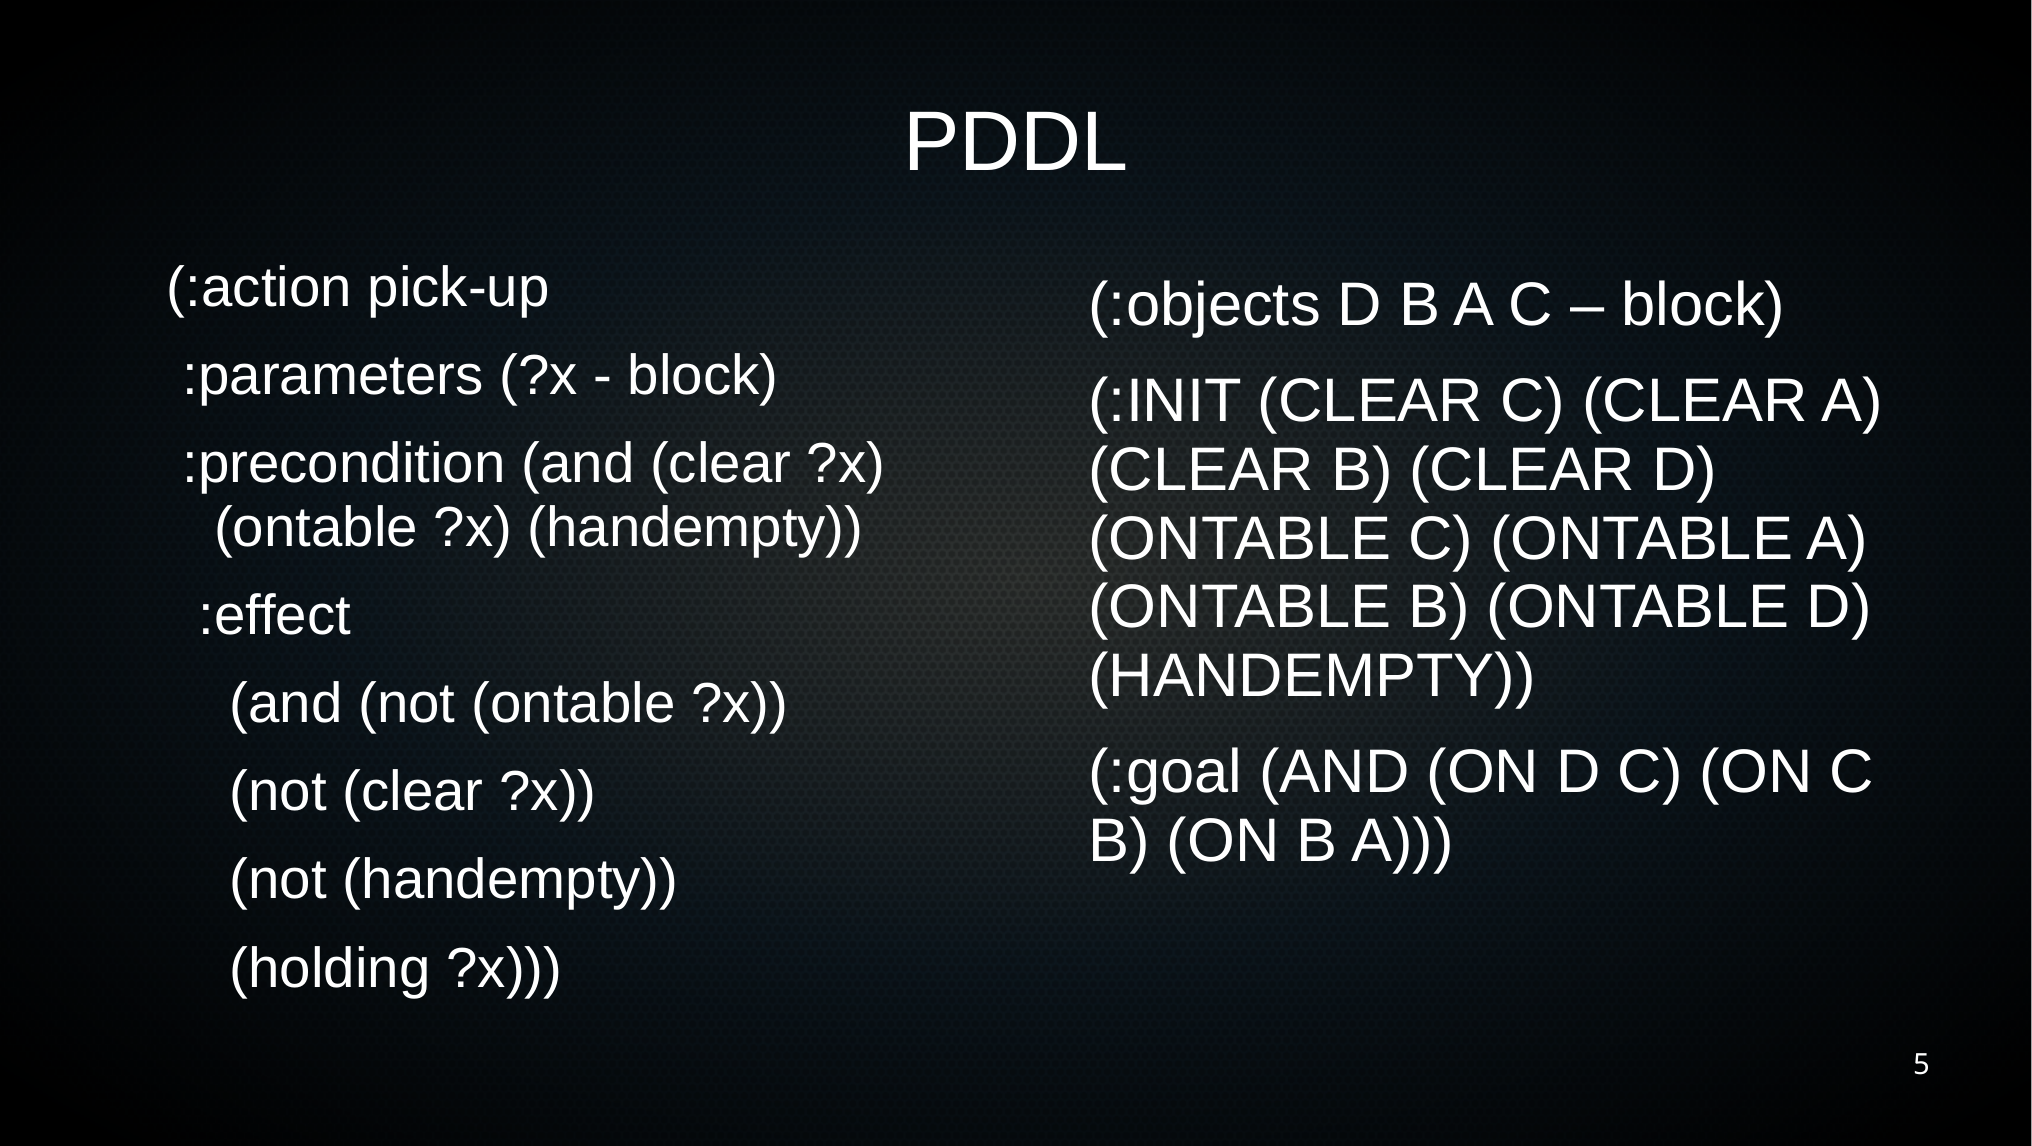

# PDDL
(:action pick-up
 :parameters (?x - block)
 :precondition (and (clear ?x) (ontable ?x) (handempty))
 :effect
 (and (not (ontable ?x))
 (not (clear ?x))
 (not (handempty))
 (holding ?x)))
(:objects D B A C – block)
(:INIT (CLEAR C) (CLEAR A) (CLEAR B) (CLEAR D) (ONTABLE C) (ONTABLE A) (ONTABLE B) (ONTABLE D) (HANDEMPTY))
(:goal (AND (ON D C) (ON C B) (ON B A)))
5